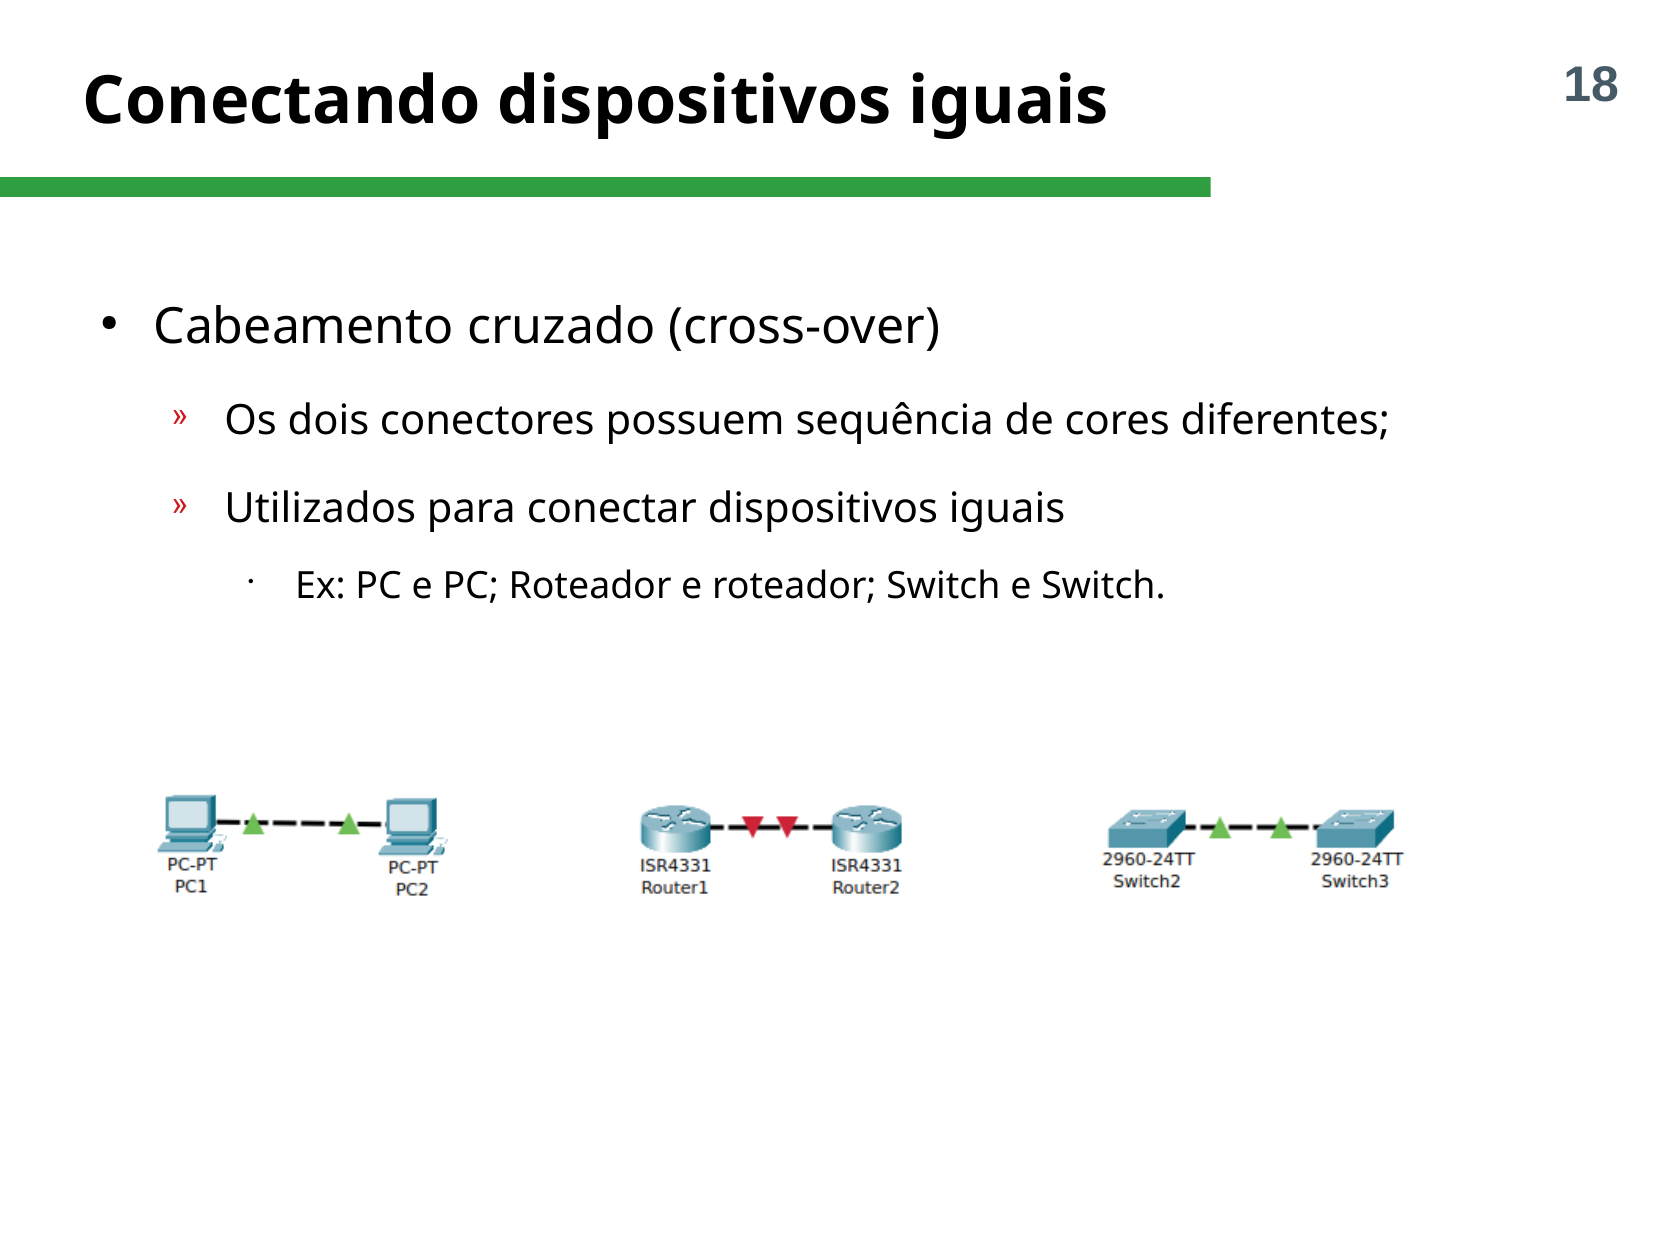

# Conectando dispositivos iguais
Cabeamento cruzado (cross-over)
Os dois conectores possuem sequência de cores diferentes;
Utilizados para conectar dispositivos iguais
Ex: PC e PC; Roteador e roteador; Switch e Switch.